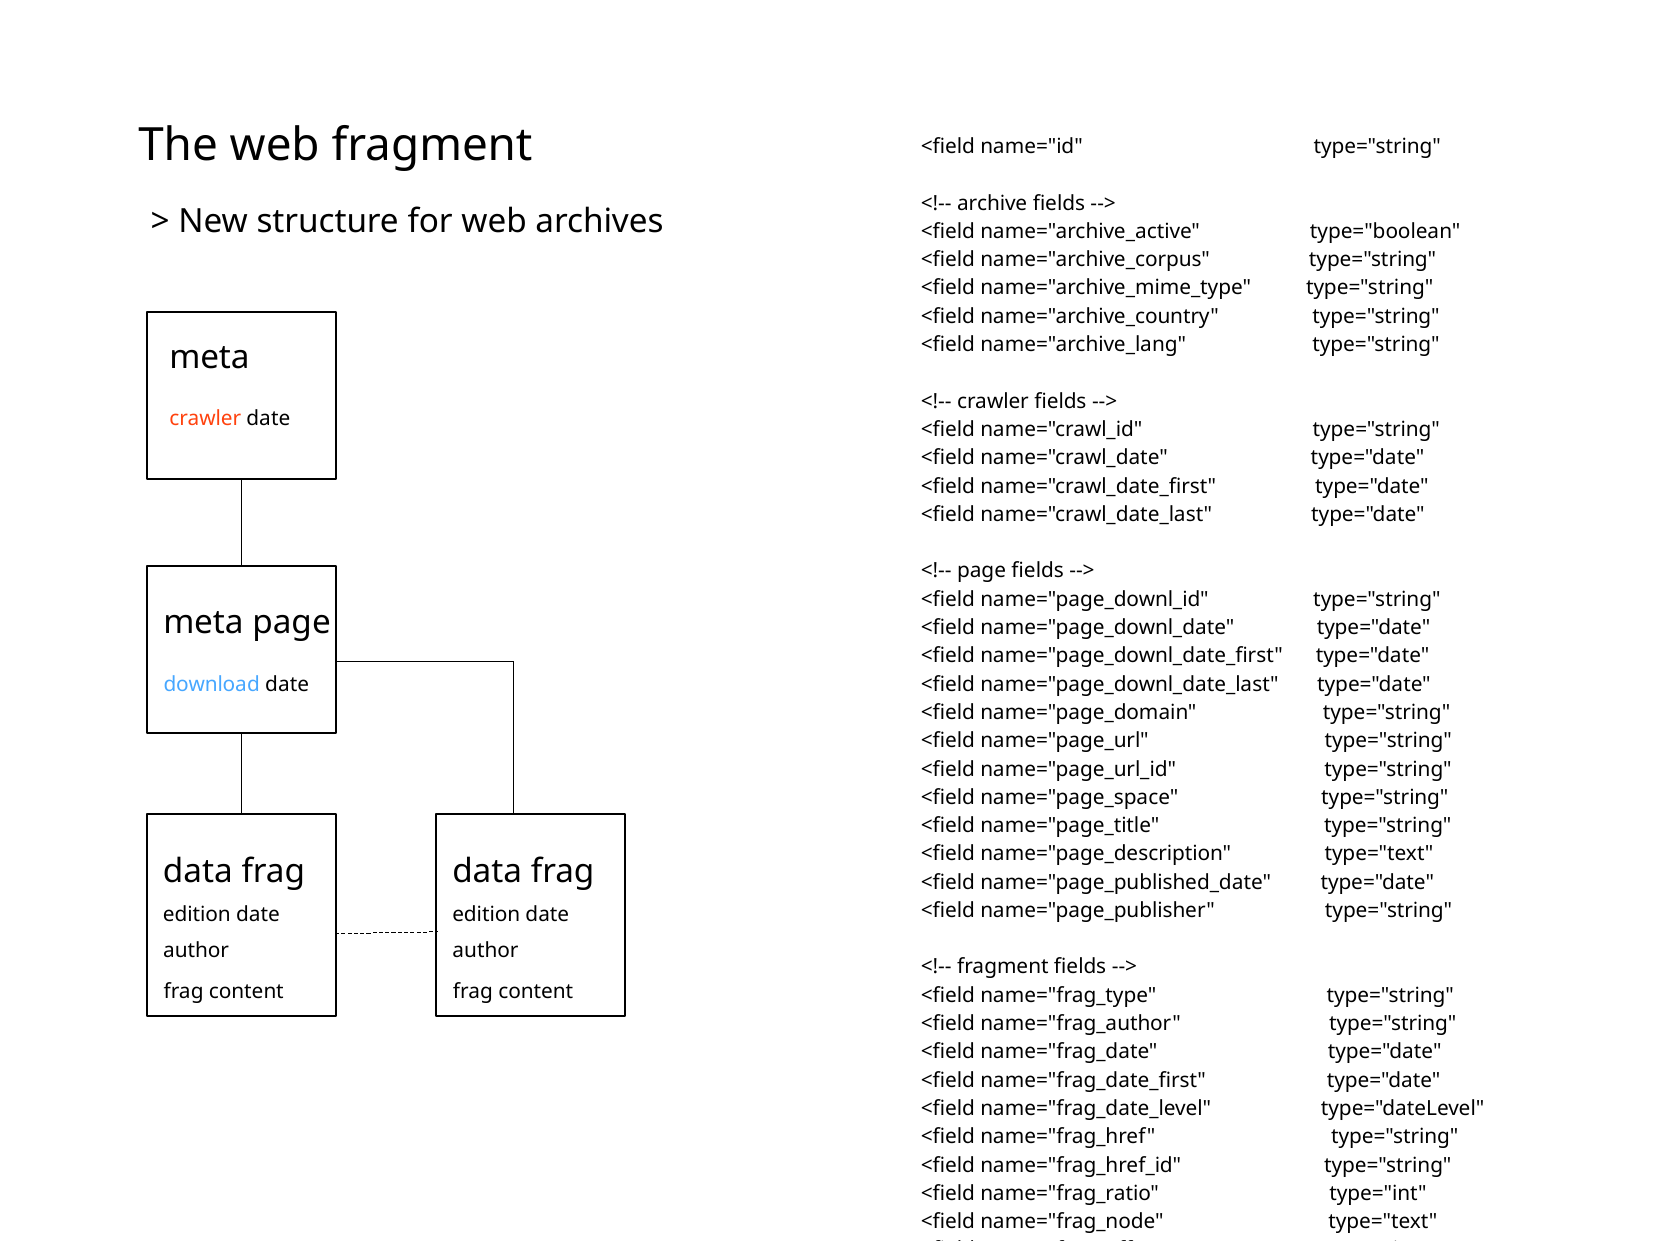

The web fragment
 <field name="id" type="string"
 <!-- archive fields -->
 <field name="archive_active" type="boolean"
 <field name="archive_corpus" type="string"
 <field name="archive_mime_type" type="string"
 <field name="archive_country" type="string"
 <field name="archive_lang" type="string"
 <!-- crawler fields -->
 <field name="crawl_id" type="string"
 <field name="crawl_date" type="date"
 <field name="crawl_date_first" type="date"
 <field name="crawl_date_last" type="date"
 <!-- page fields -->
 <field name="page_downl_id" type="string"
 <field name="page_downl_date" type="date"
 <field name="page_downl_date_first" type="date"
 <field name="page_downl_date_last" type="date"
 <field name="page_domain" type="string"
 <field name="page_url" type="string"
 <field name="page_url_id" type="string"
 <field name="page_space" type="string"
 <field name="page_title" type="string"
 <field name="page_description" type="text"
 <field name="page_published_date" type="date"
 <field name="page_publisher" type="string"
 <!-- fragment fields -->
 <field name="frag_type" type="string"
 <field name="frag_author" type="string"
 <field name="frag_date" type="date"
 <field name="frag_date_first" type="date"
 <field name="frag_date_level" type="dateLevel"
 <field name="frag_href" type="string"
 <field name="frag_href_id" type="string"
 <field name="frag_ratio" type="int"
 <field name="frag_node" type="text"
 <field name="frag_offset" type="int"
 <field name="frag_text" type="text"
 <field name="frag_text_id" type="string"
 <field name="frag_text_shingle" type="shingle"
> New structure for web archives
meta
crawler date
meta page
download date
data frag
data frag
edition date
edition date
author
author
frag content
frag content